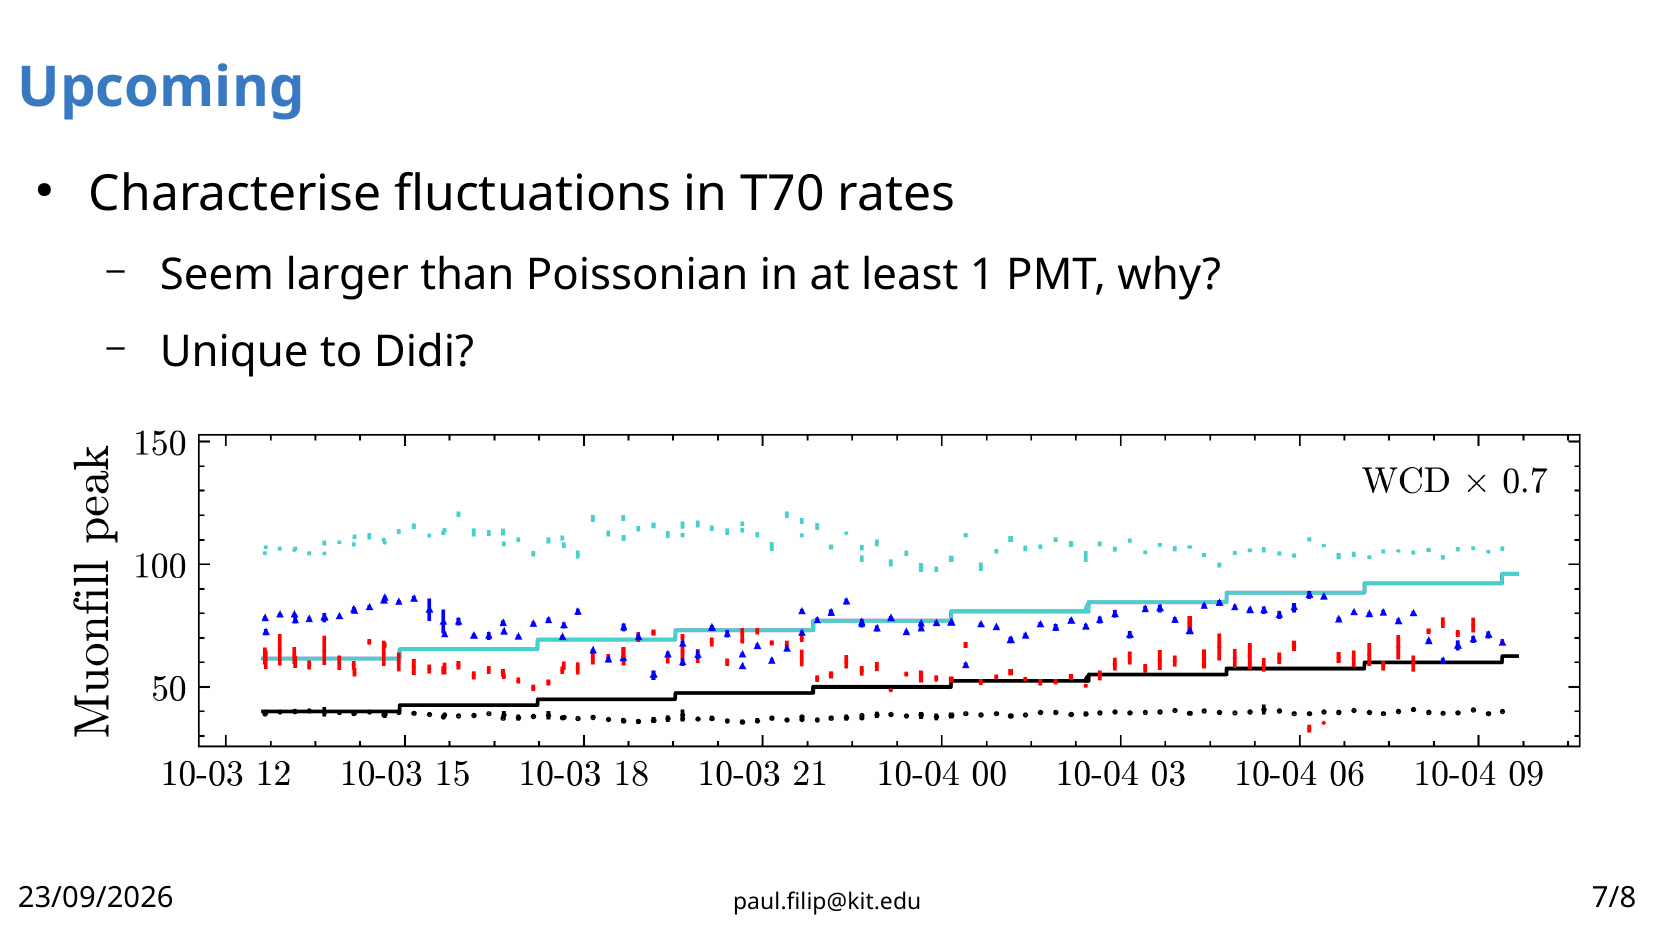

# Upcoming
Characterise fluctuations in T70 rates
Seem larger than Poissonian in at least 1 PMT, why?
Unique to Didi?
paul.filip@kit.edu
7